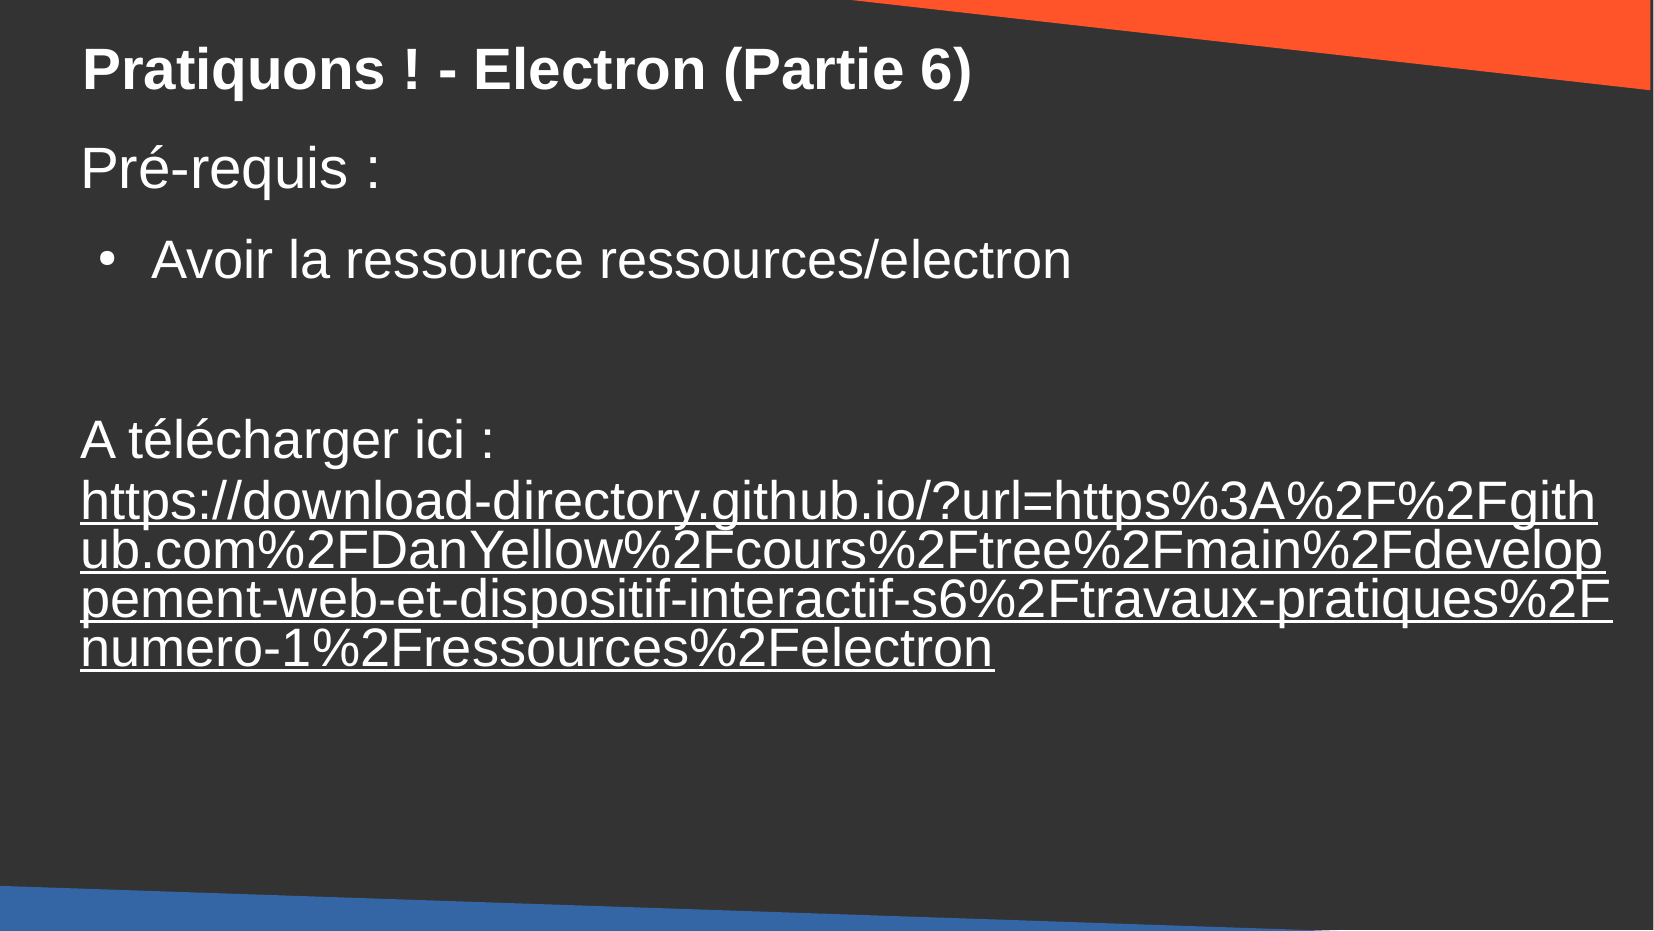

# Pratiquons ! - Electron (Partie 6)
Pré-requis :
Avoir la ressource ressources/electron
A télécharger ici : https://download-directory.github.io/?url=https%3A%2F%2Fgithub.com%2FDanYellow%2Fcours%2Ftree%2Fmain%2Fdeveloppement-web-et-dispositif-interactif-s6%2Ftravaux-pratiques%2Fnumero-1%2Fressources%2Felectron